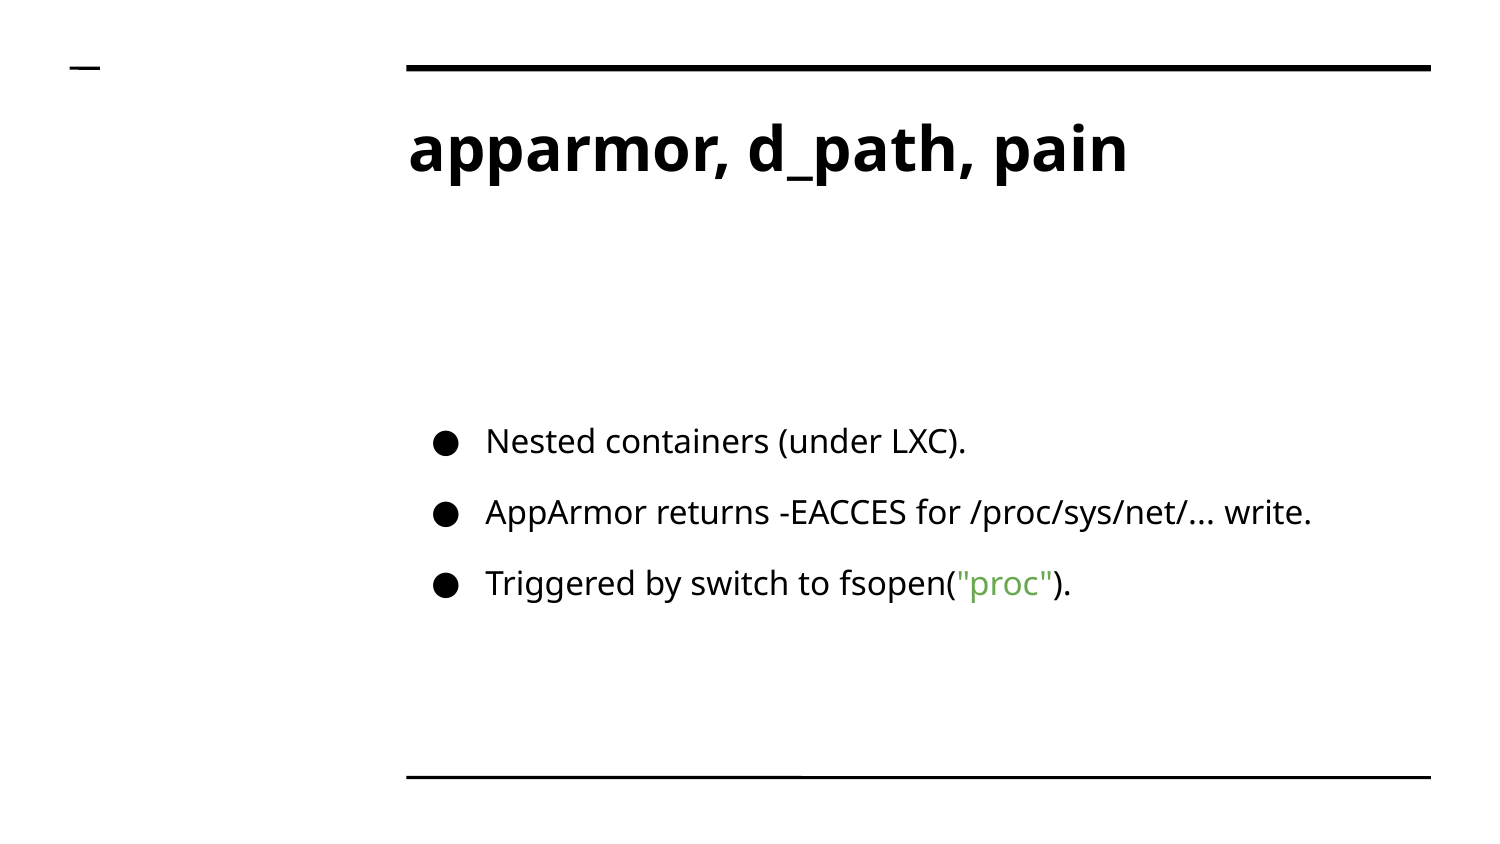

# apparmor, d_path, pain
Nested containers (under LXC).
AppArmor returns -EACCES for /proc/sys/net/... write.
Triggered by switch to fsopen("proc").